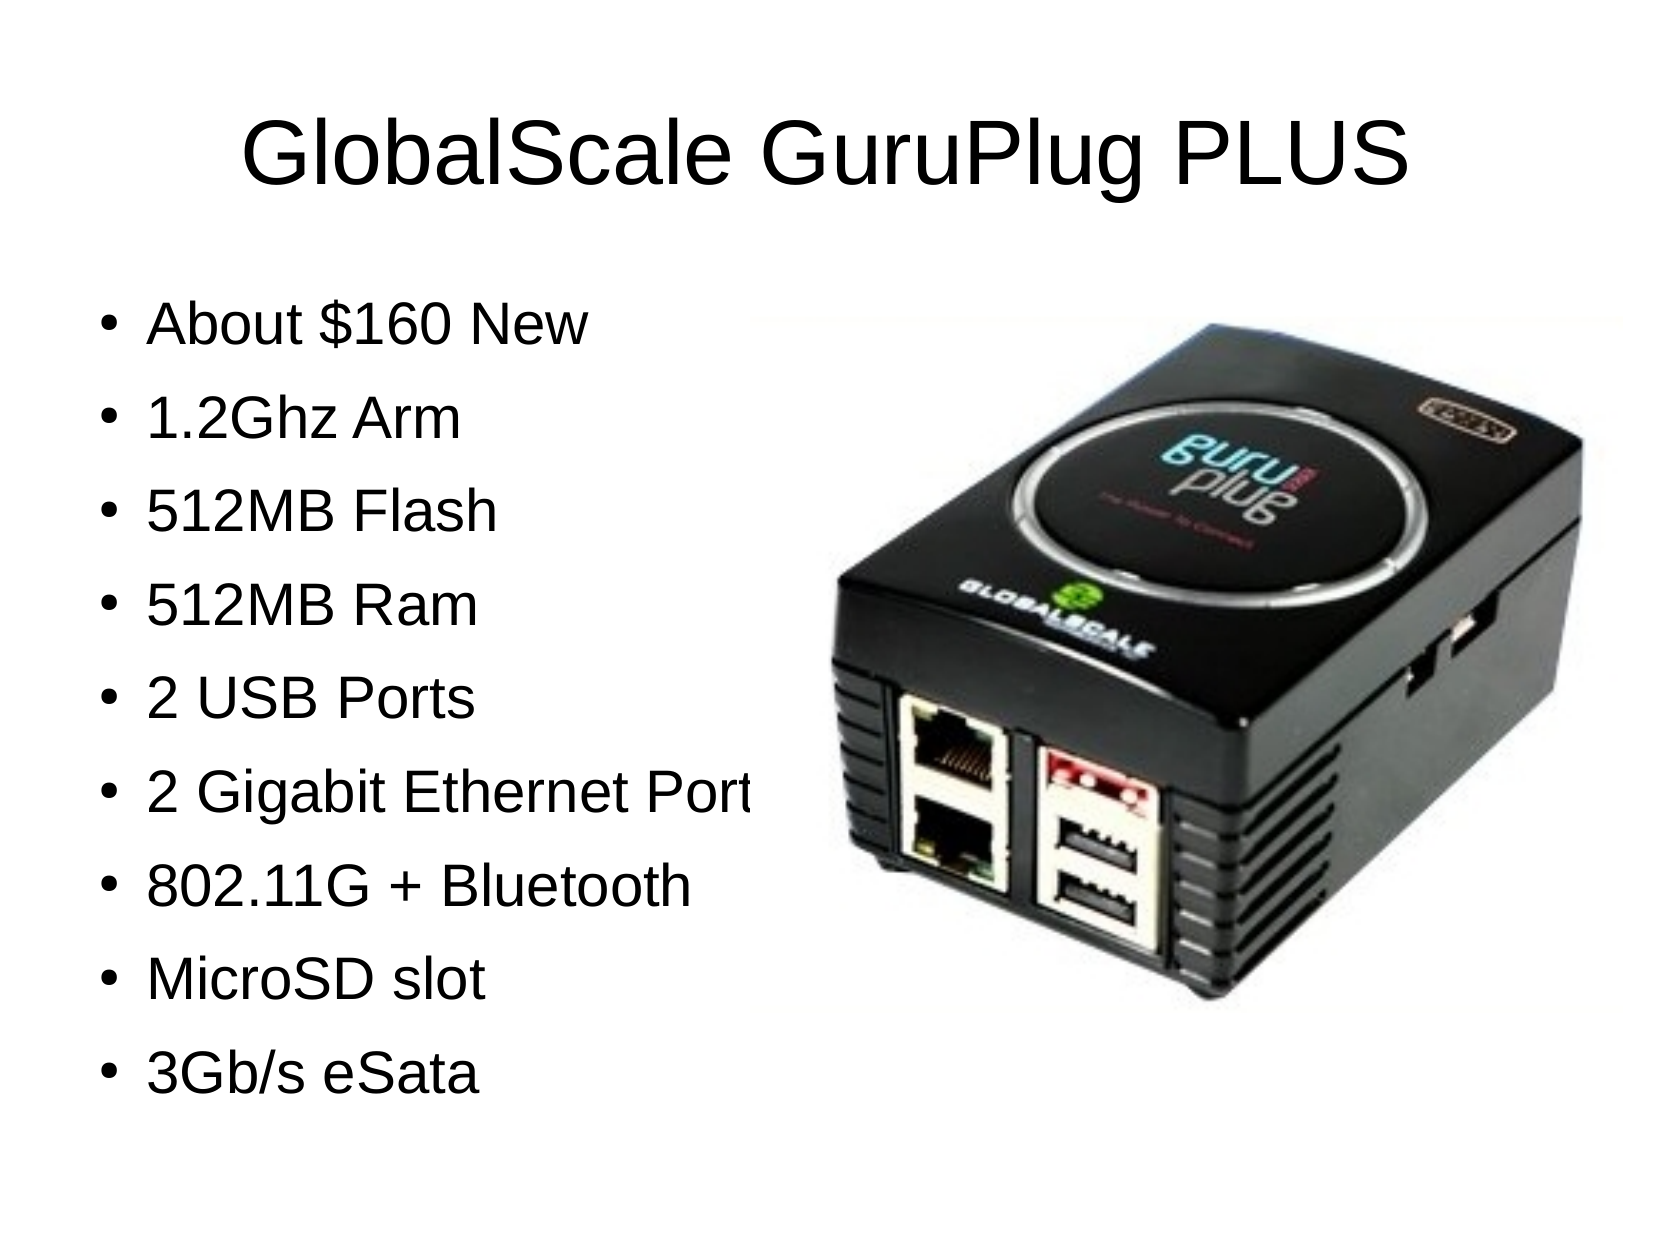

# GlobalScale GuruPlug PLUS
About $160 New
1.2Ghz Arm
512MB Flash
512MB Ram
2 USB Ports
2 Gigabit Ethernet Ports
802.11G + Bluetooth
MicroSD slot
3Gb/s eSata